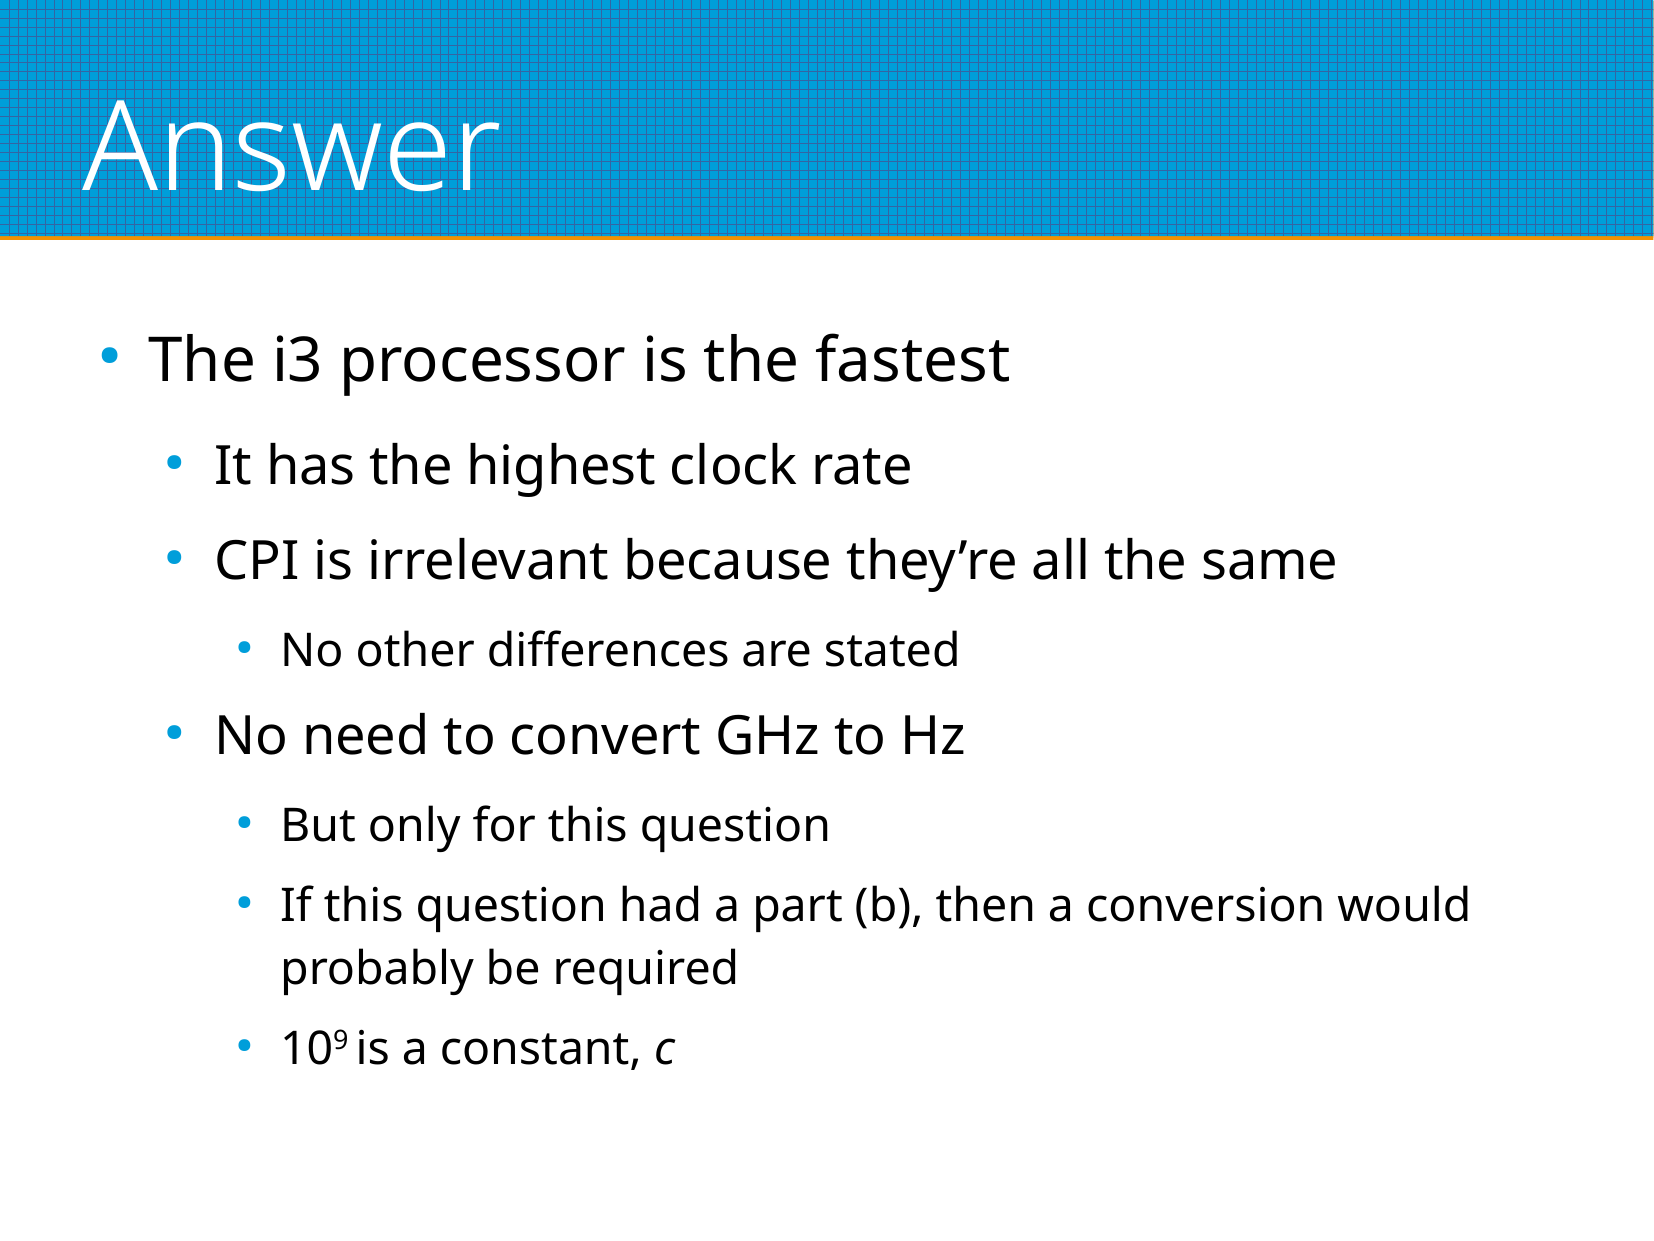

# Answer
The i3 processor is the fastest
It has the highest clock rate
CPI is irrelevant because they’re all the same
No other differences are stated
No need to convert GHz to Hz
But only for this question
If this question had a part (b), then a conversion would probably be required
109 is a constant, c